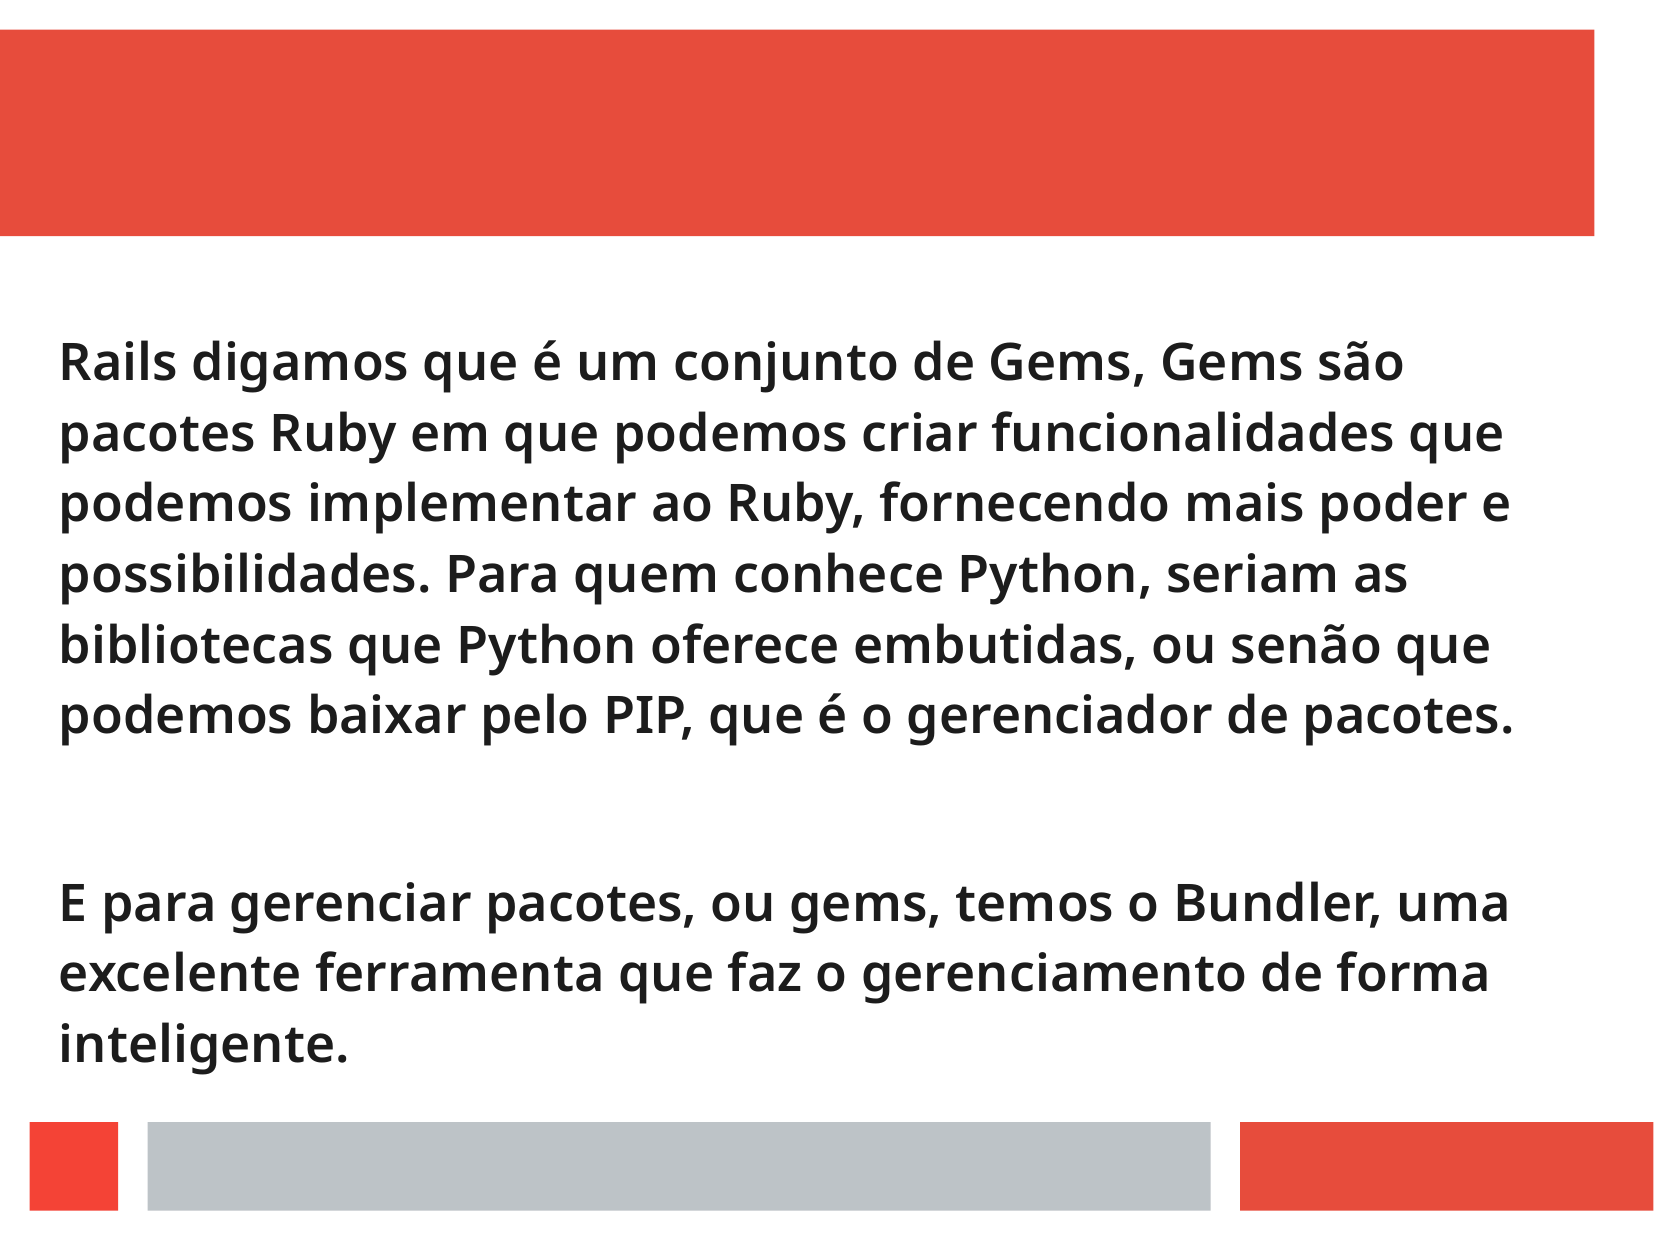

#
Rails digamos que é um conjunto de Gems, Gems são pacotes Ruby em que podemos criar funcionalidades que podemos implementar ao Ruby, fornecendo mais poder e possibilidades. Para quem conhece Python, seriam as bibliotecas que Python oferece embutidas, ou senão que podemos baixar pelo PIP, que é o gerenciador de pacotes.
E para gerenciar pacotes, ou gems, temos o Bundler, uma excelente ferramenta que faz o gerenciamento de forma inteligente.